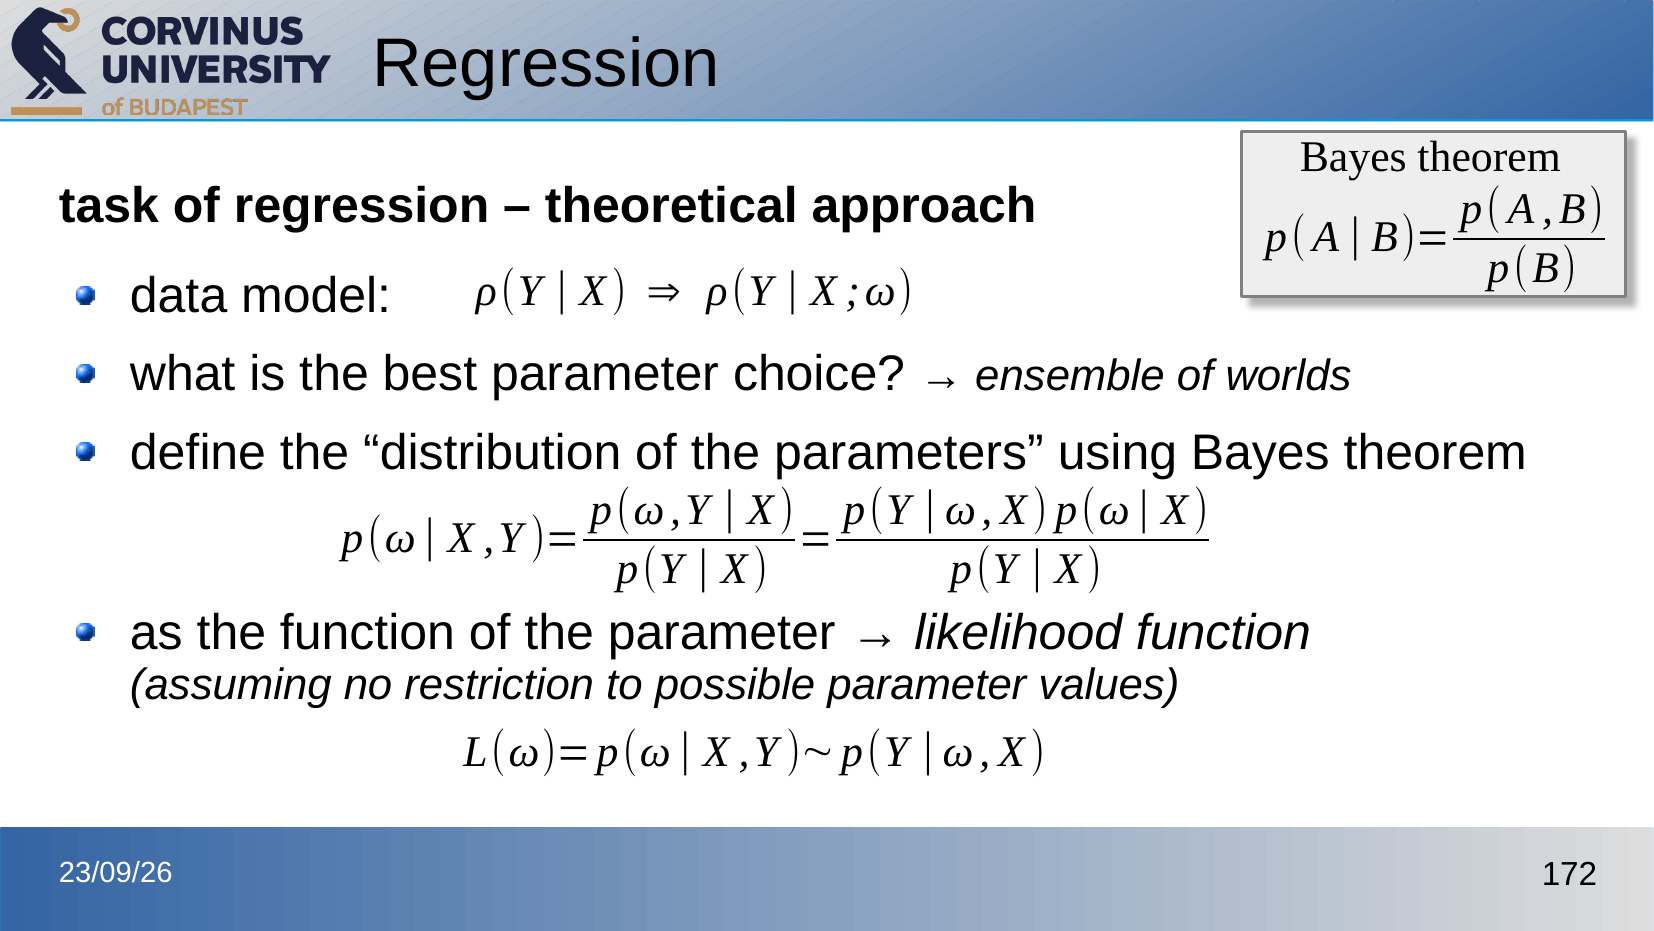

# Regression
task of regression – theoretical approach
data model:
what is the best parameter choice? → ensemble of worlds
define the “distribution of the parameters” using Bayes theorem
as the function of the parameter → likelihood function
(assuming no restriction to possible parameter values)